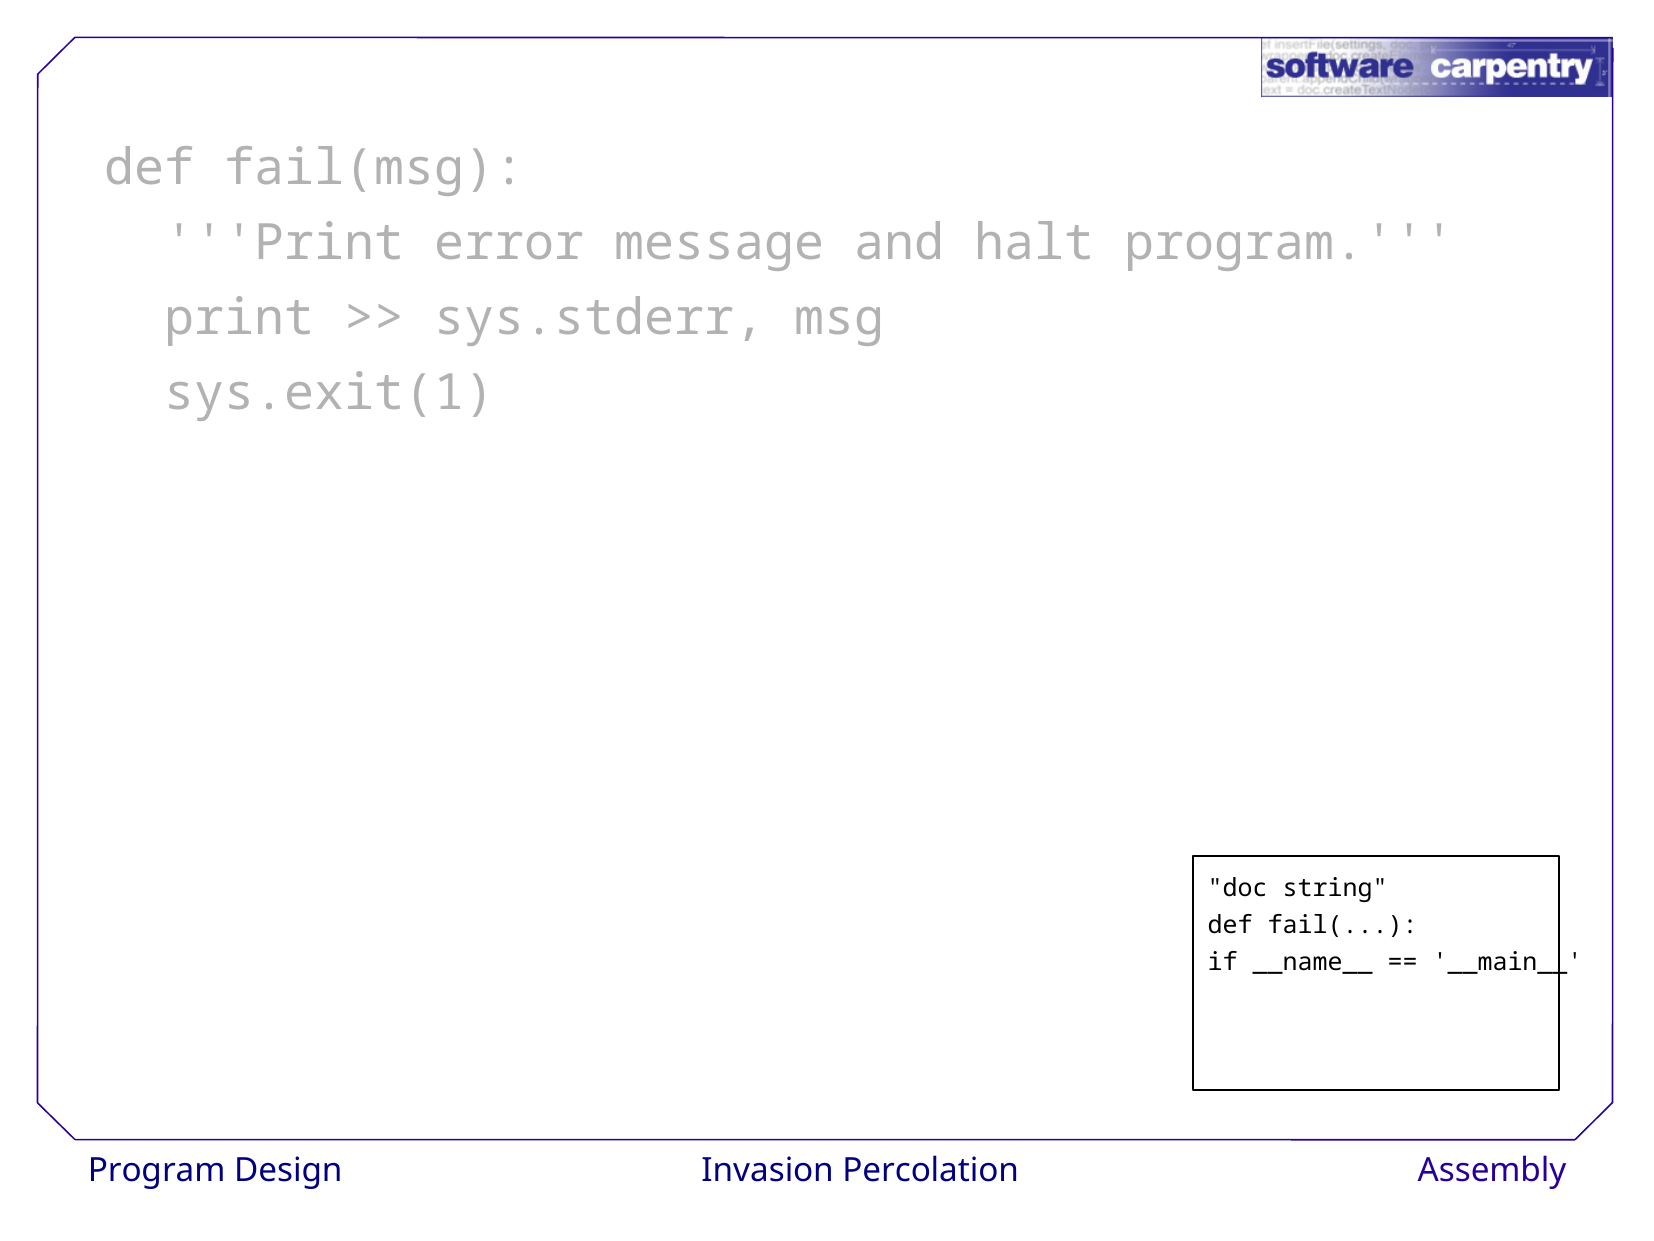

def fail(msg):
 '''Print error message and halt program.'''
 print >> sys.stderr, msg
 sys.exit(1)
"doc string"
def fail(...):
if __name__ == '__main__'